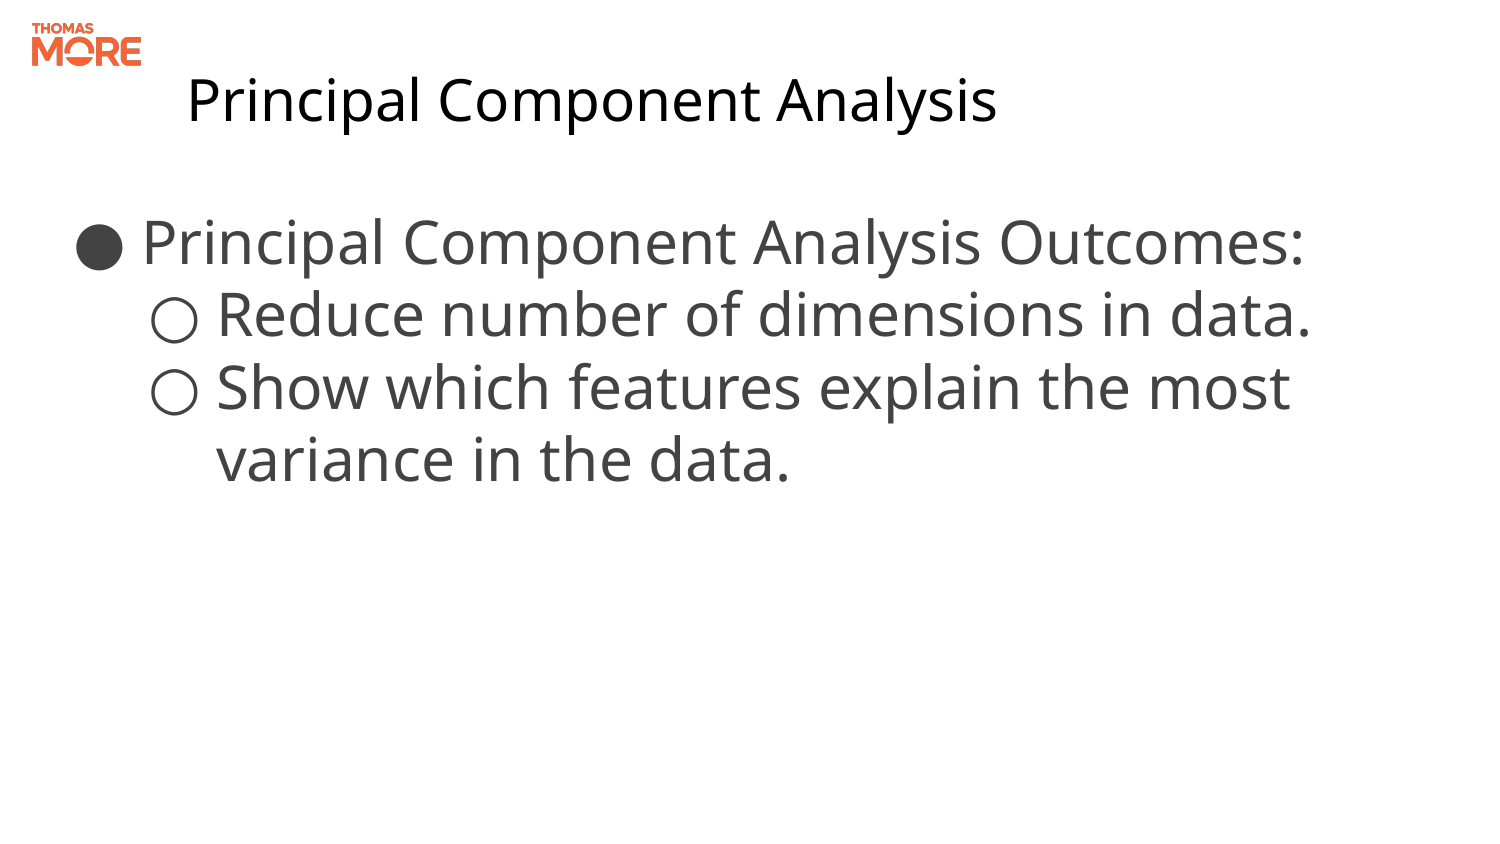

# Principal Component Analysis
Principal Component Analysis Outcomes:
Reduce number of dimensions in data.
Show which features explain the most variance in the data.